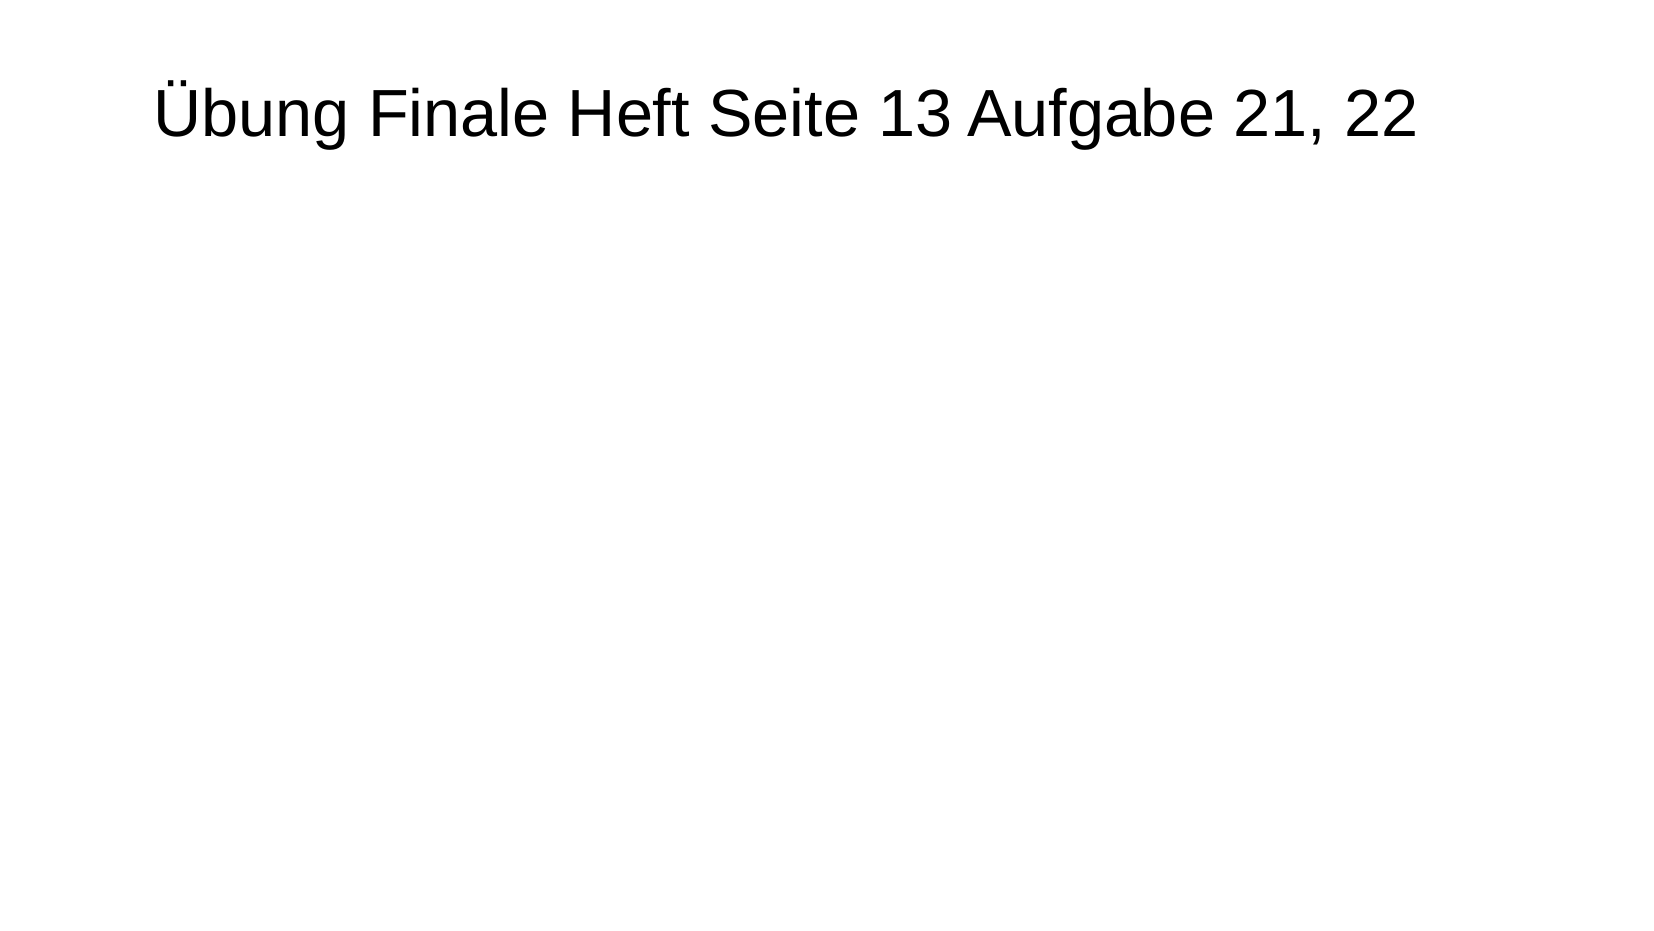

# Übung Finale Heft Seite 13 Aufgabe 21, 22